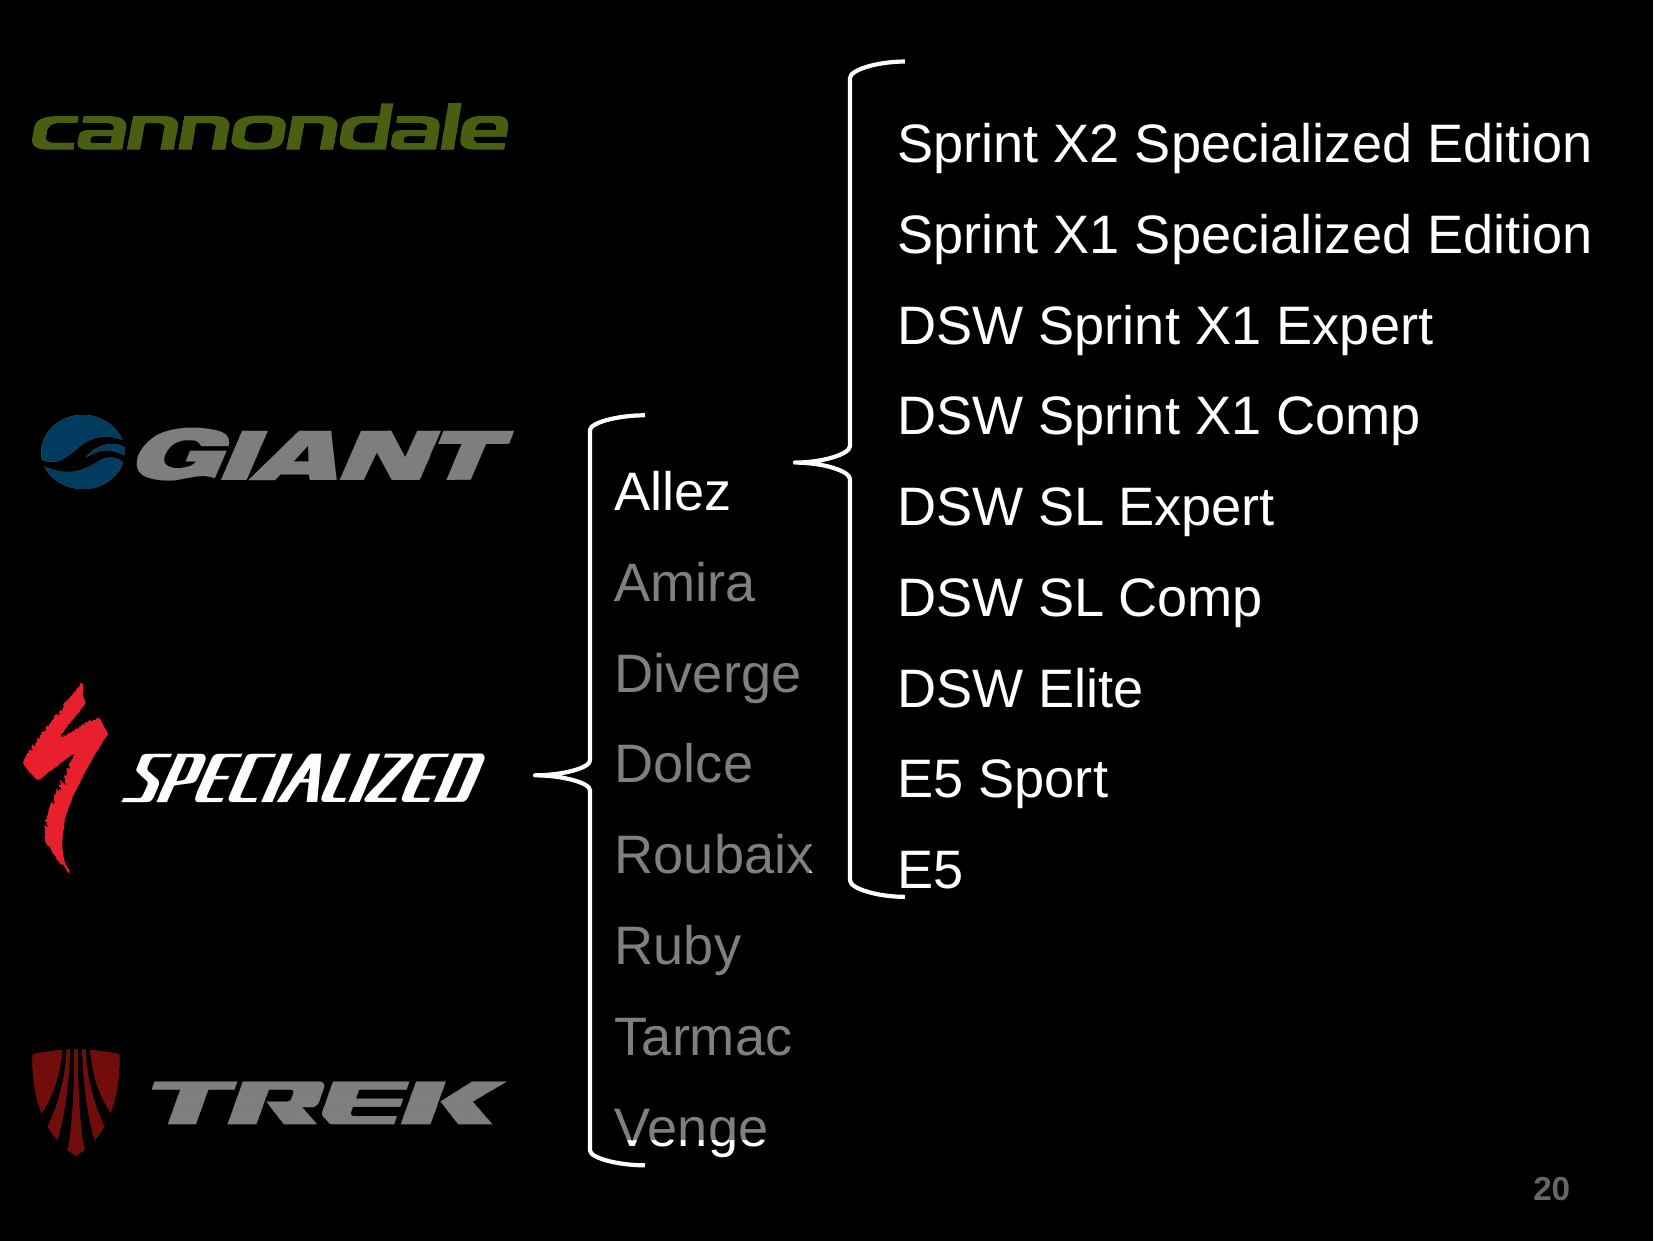

Sprint X2 Specialized Edition
Sprint X1 Specialized Edition
DSW Sprint X1 Expert
DSW Sprint X1 Comp
DSW SL Expert
DSW SL Comp
DSW Elite
E5 Sport
E5
Allez
Amira
Diverge
Dolce
Roubaix
Ruby
Tarmac
Venge
20